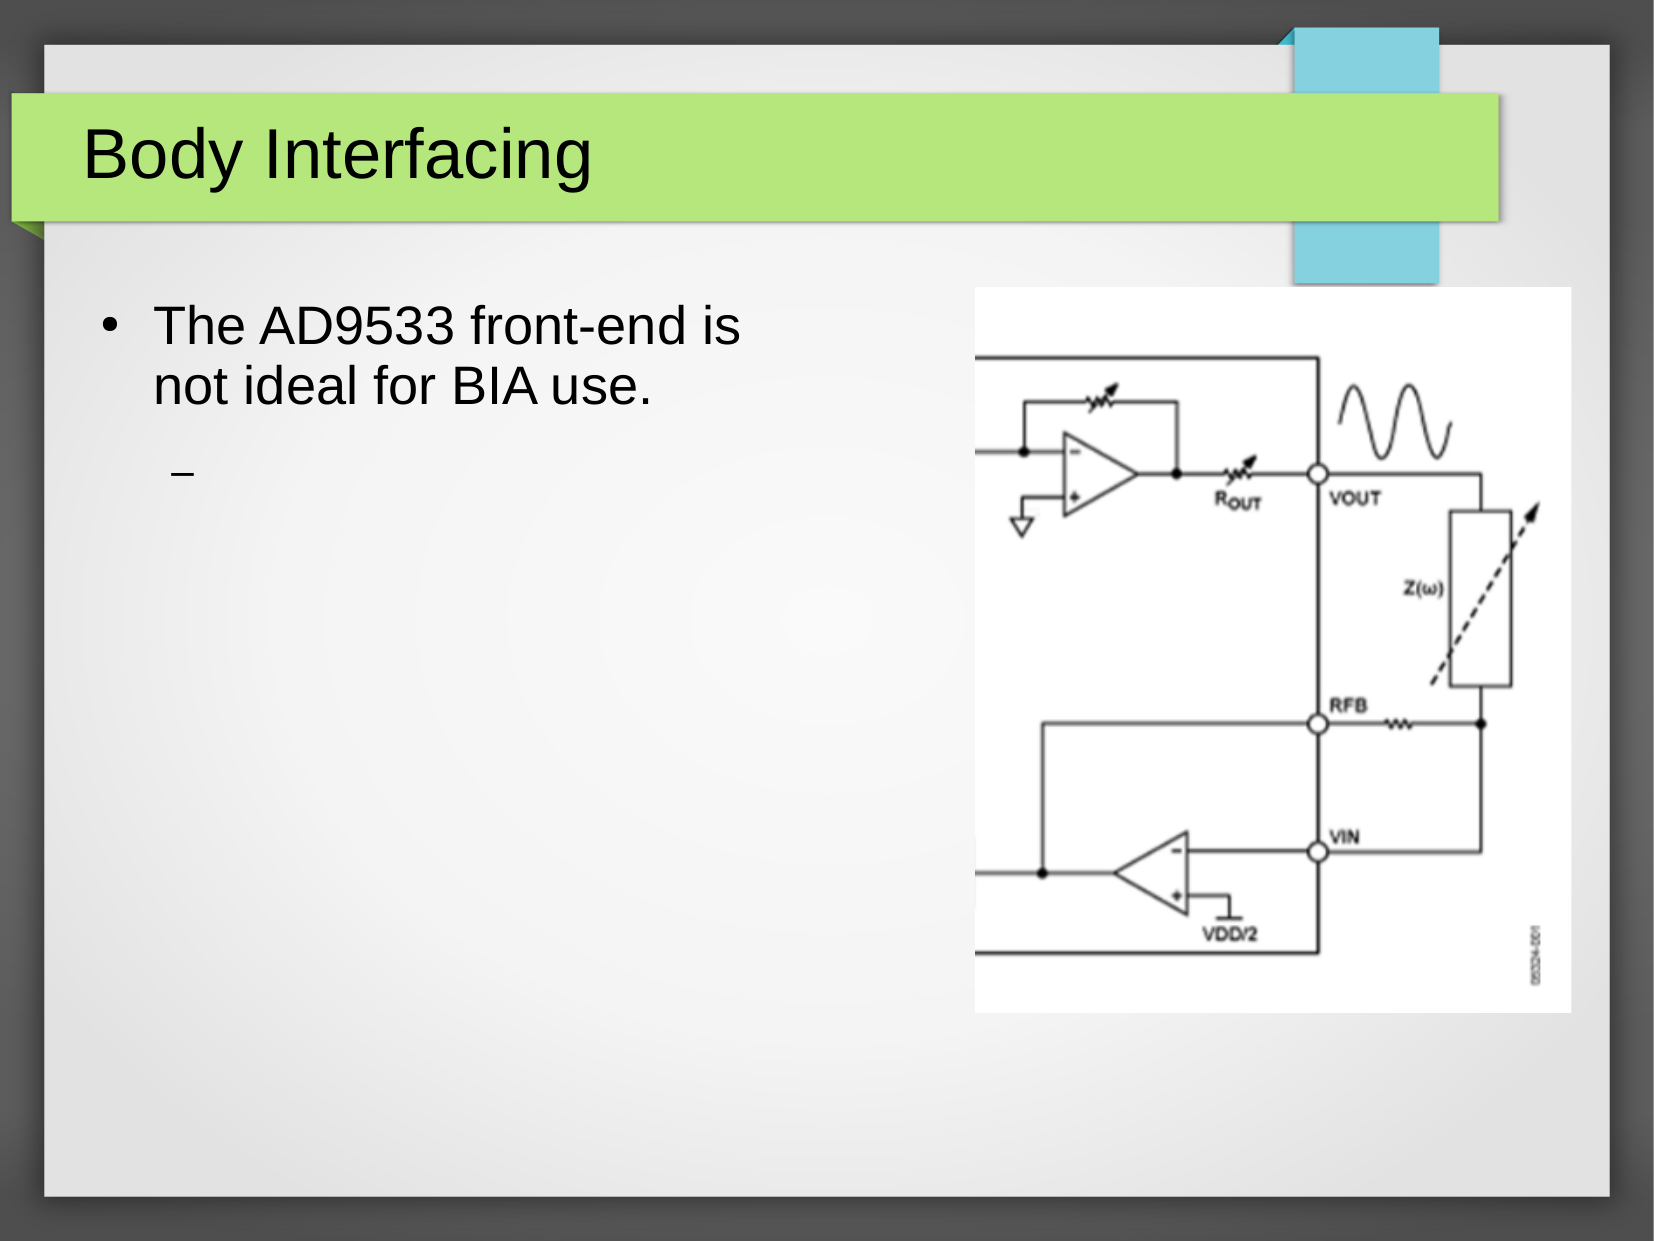

# Body Interfacing
The AD9533 front-end is not ideal for BIA use.